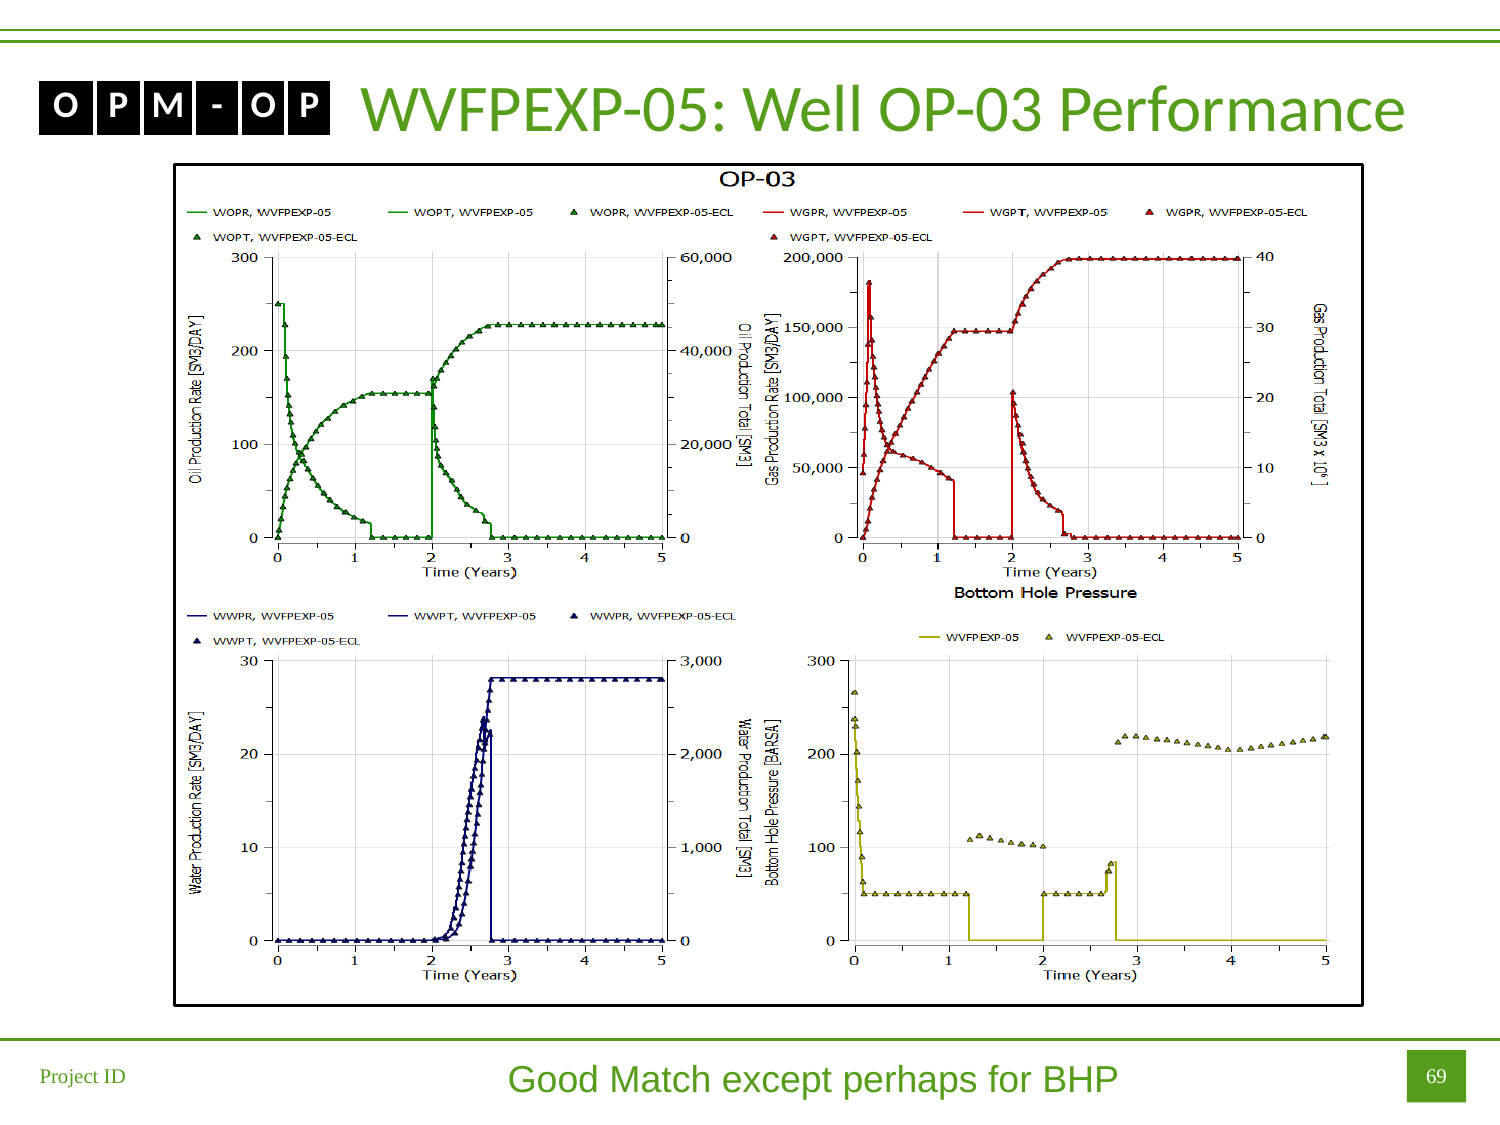

# WVFPEXP-05: Well OP-03 Performance
Project ID
69
Good Match except perhaps for BHP